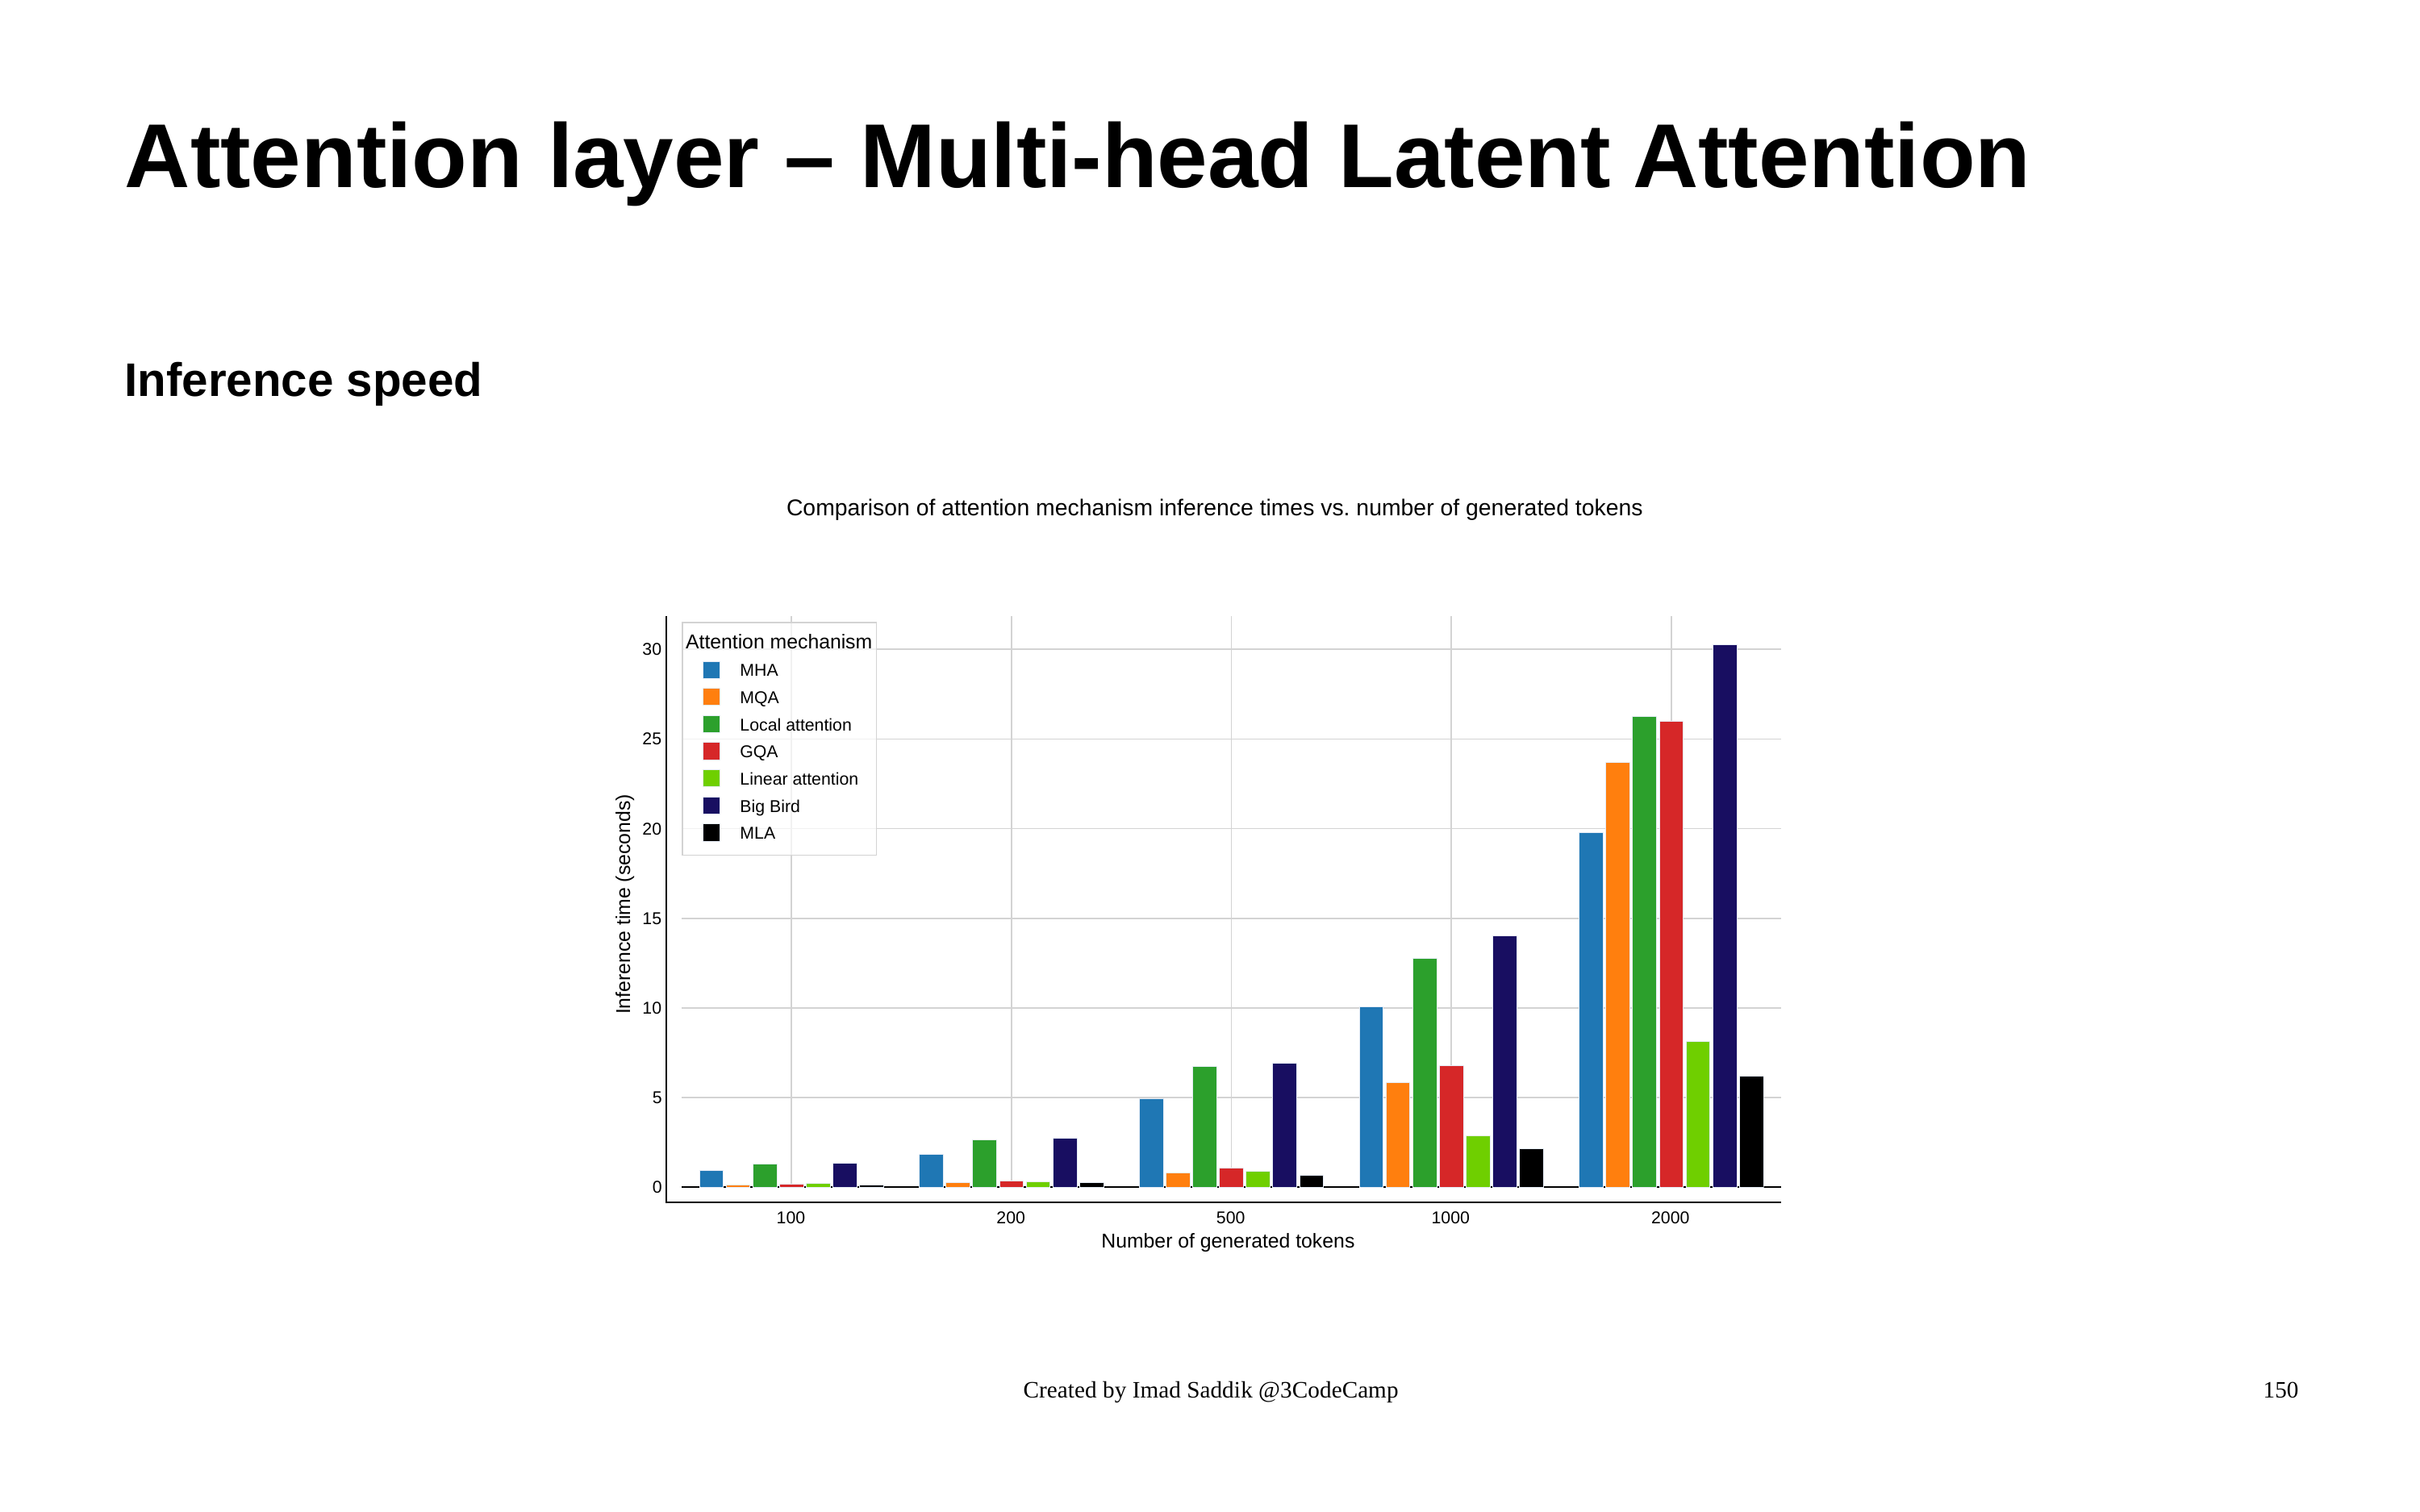

Attention layer – Multi-head Latent Attention
Inference speed
Created by Imad Saddik @3CodeCamp
150